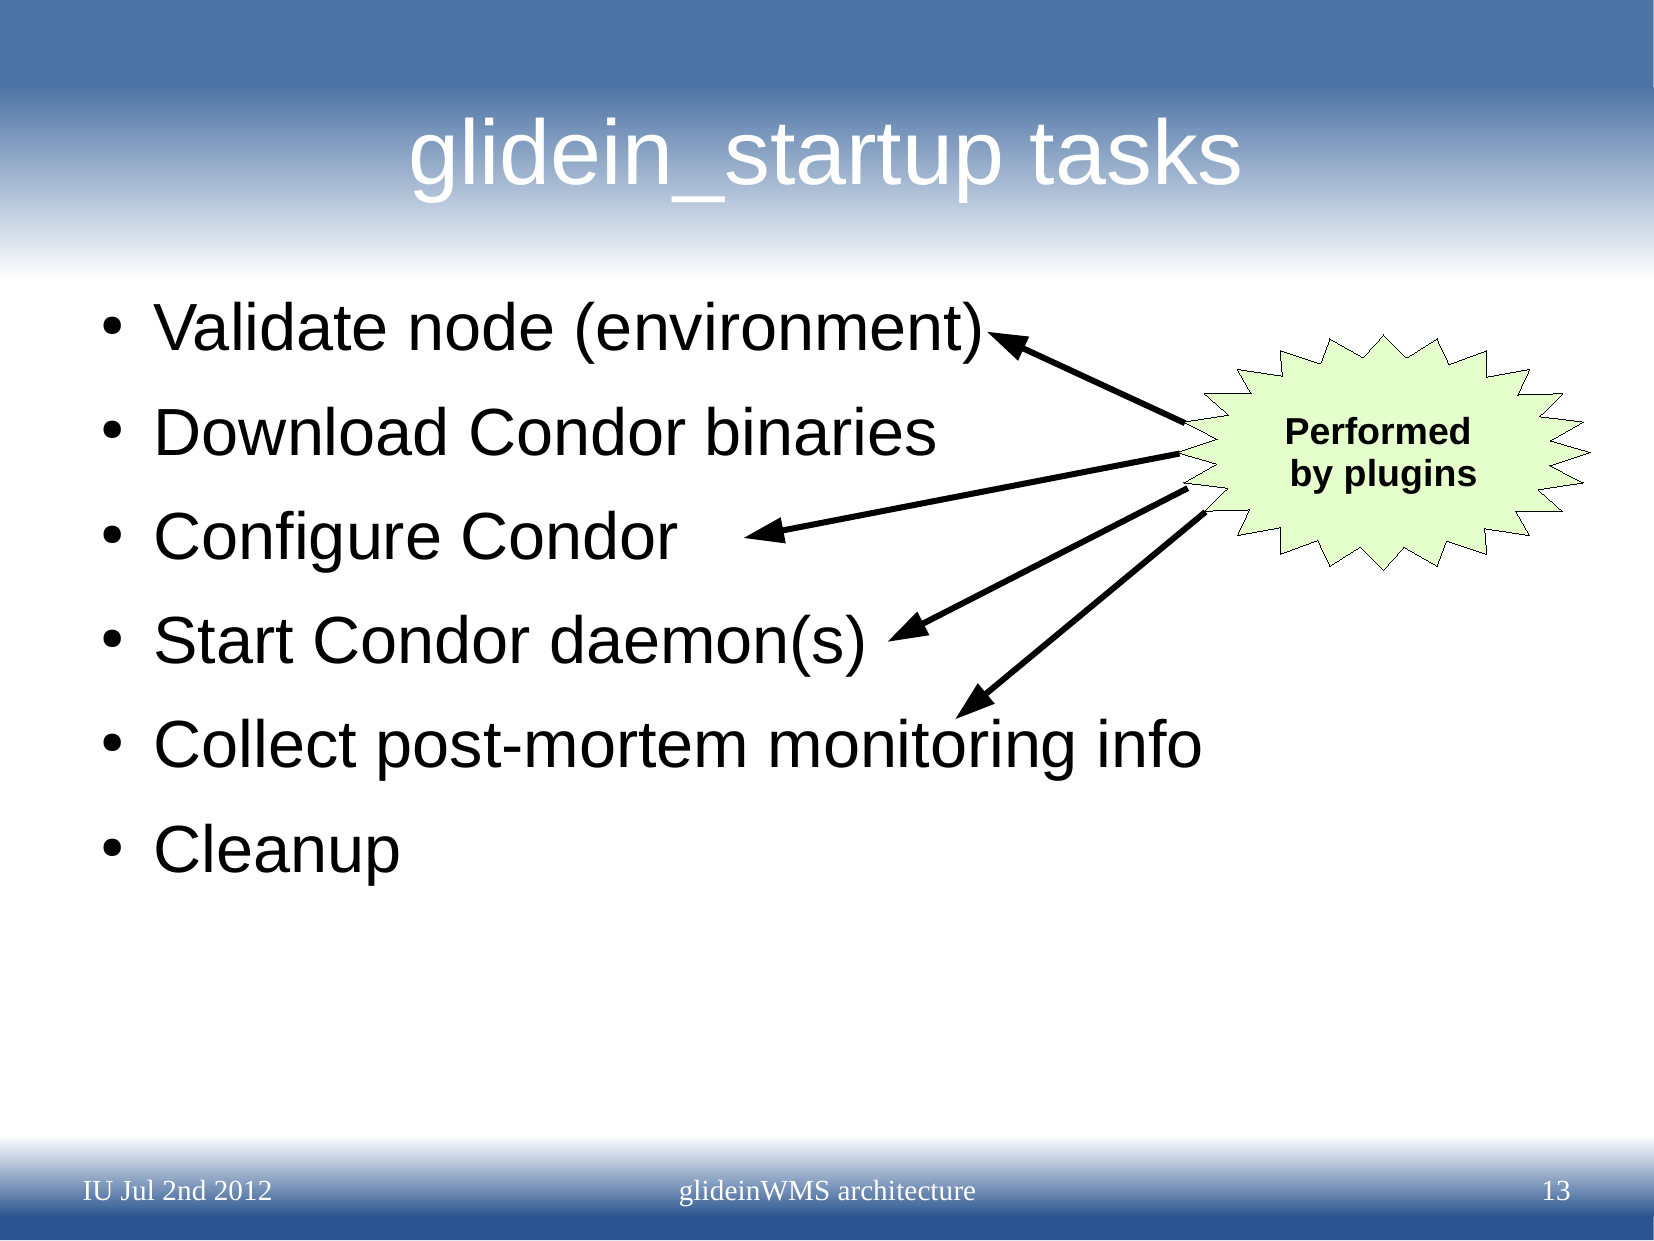

# glidein_startup tasks
Validate node (environment)
Download Condor binaries
Configure Condor
Start Condor daemon(s)
Collect post-mortem monitoring info
Cleanup
Performed
by plugins
IU Jul 2nd 2012
glideinWMS architecture
13